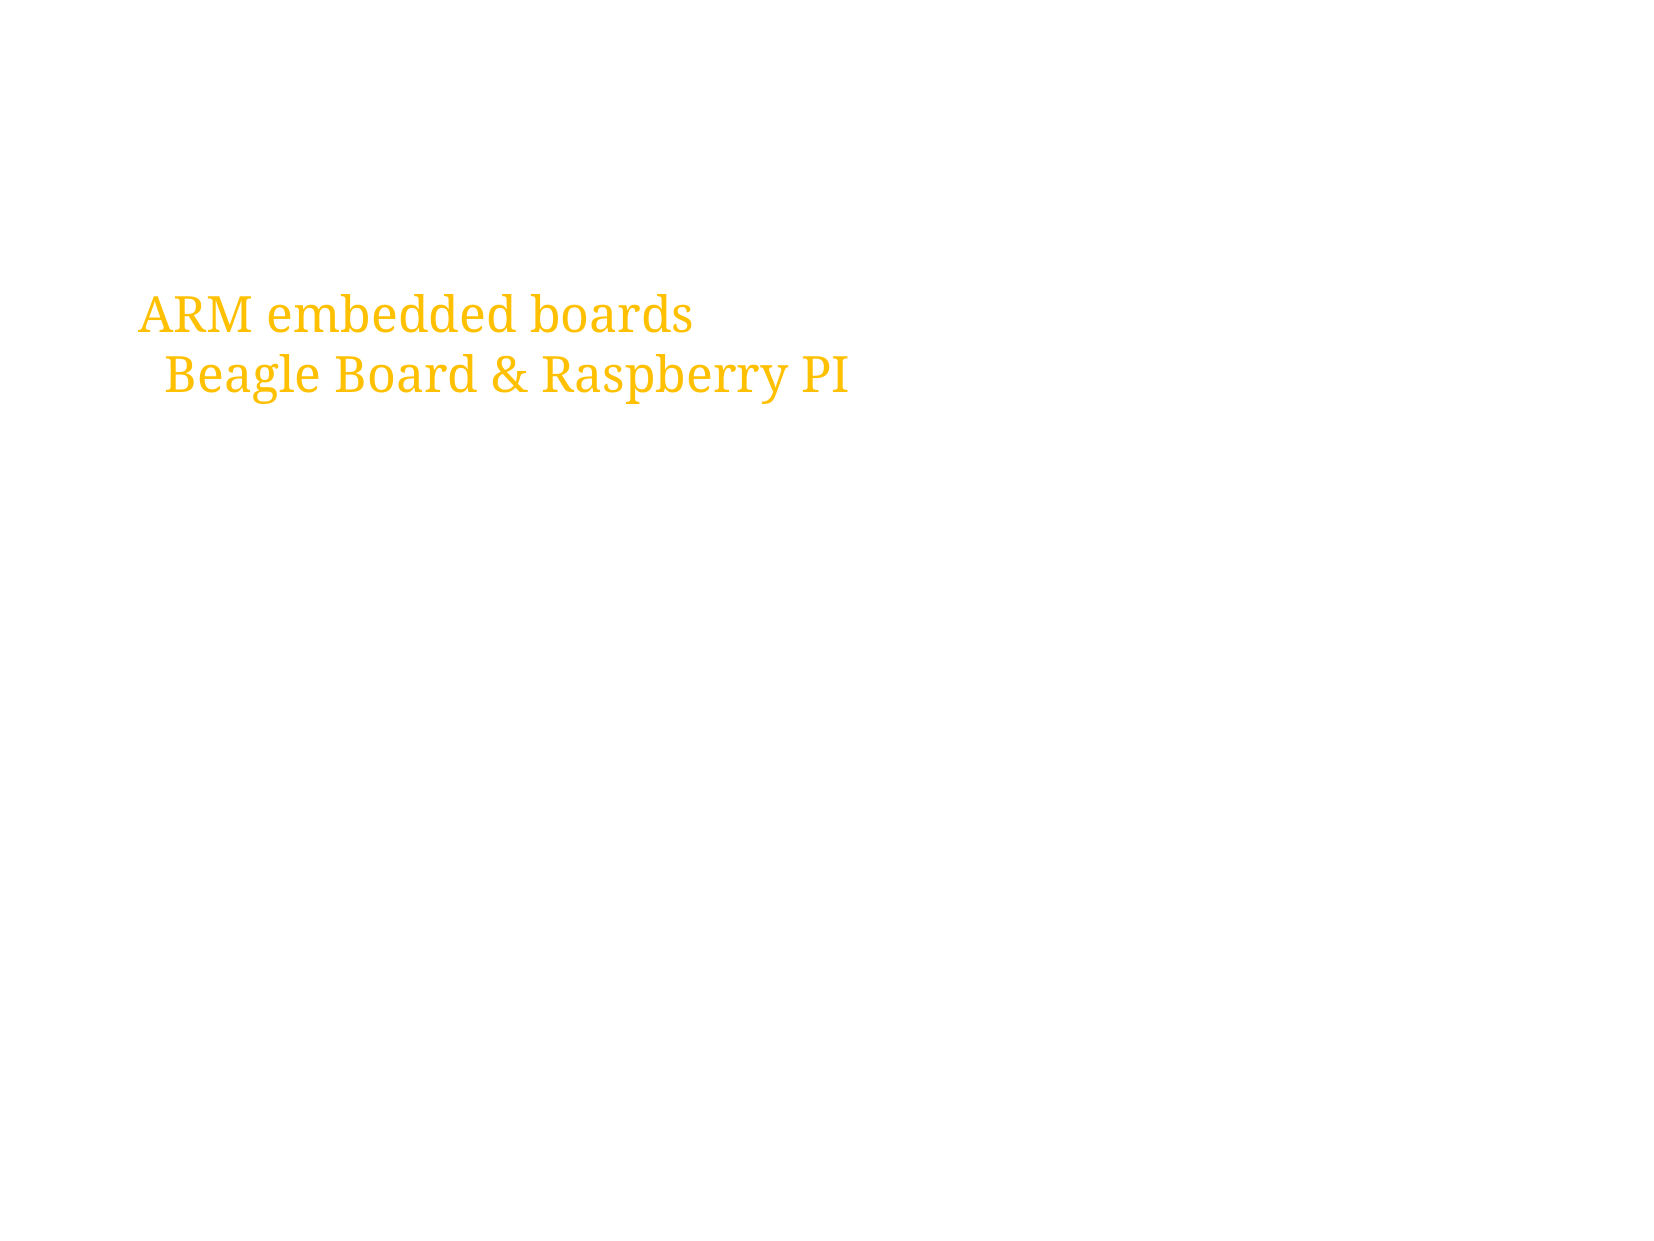

ARM embedded boards
 Beagle Board & Raspberry PI